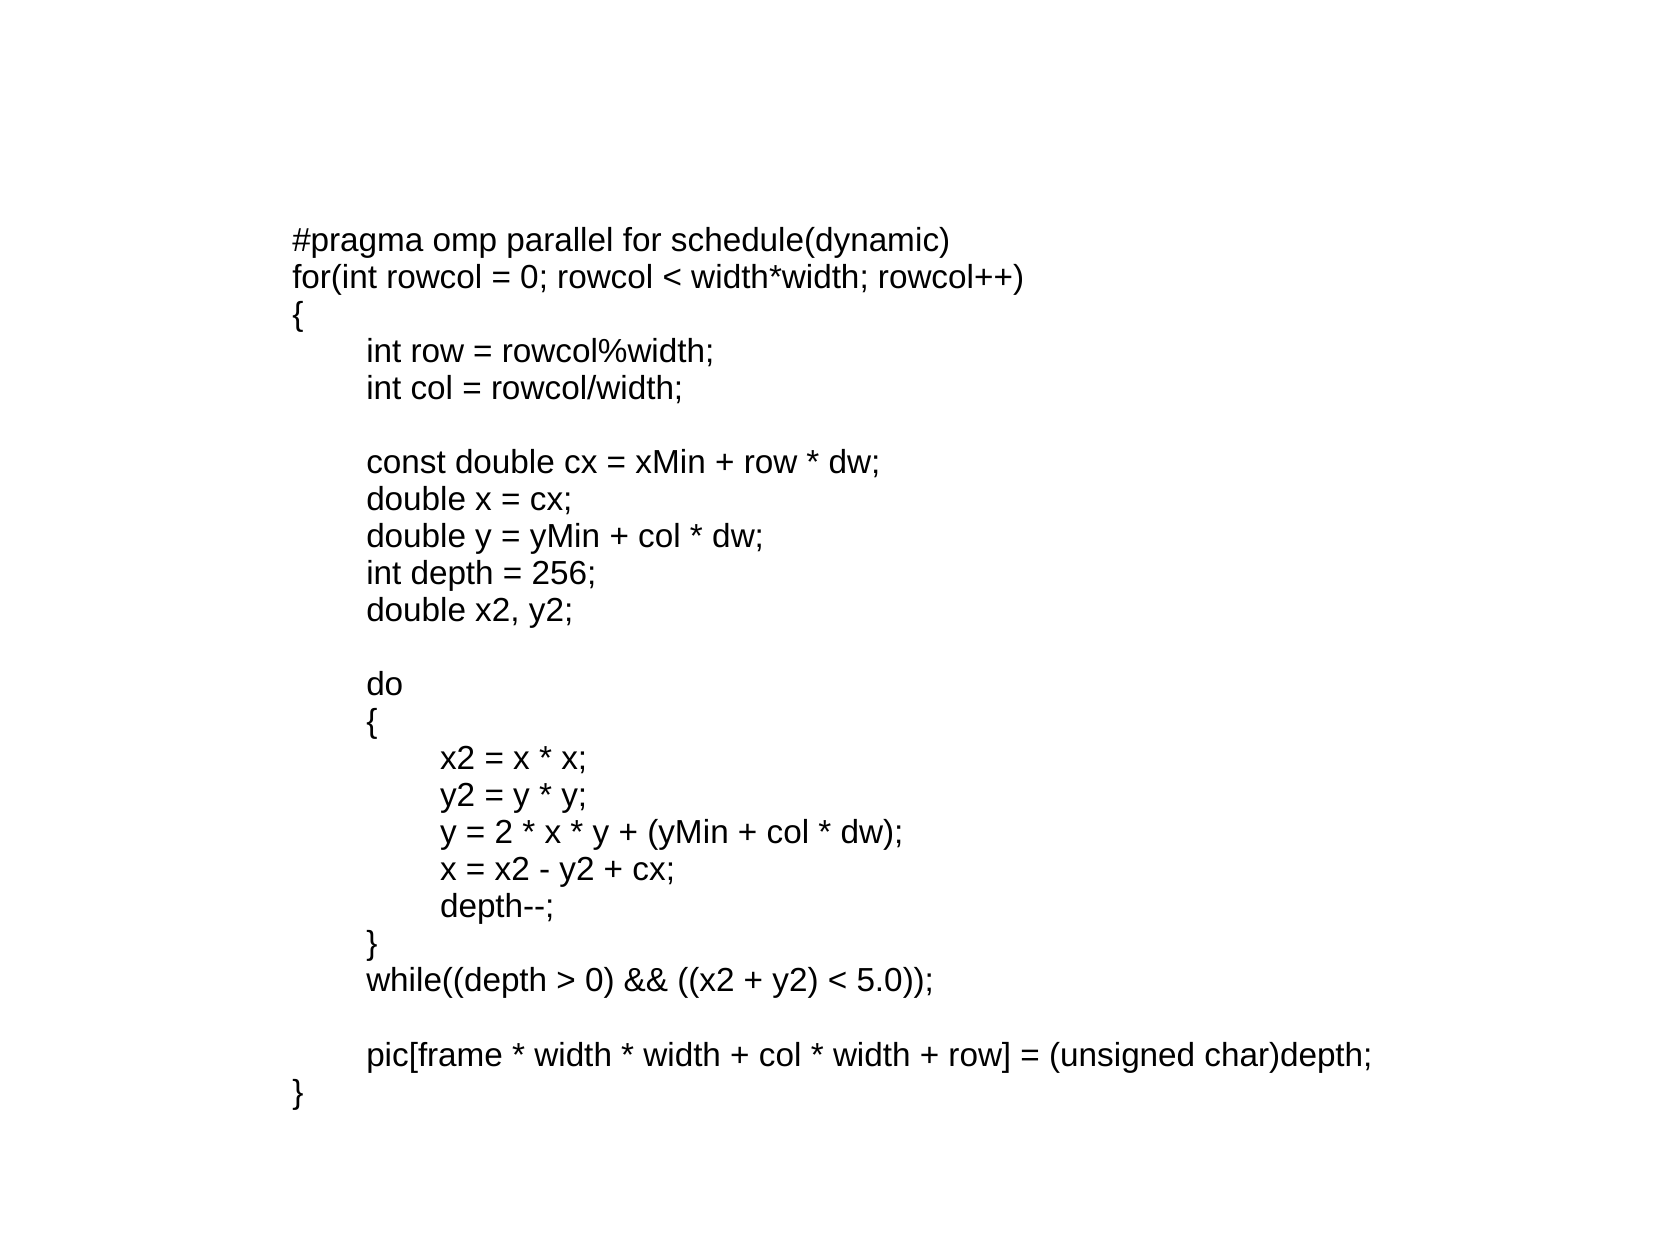

# #pragma omp parallel for schedule(dynamic)
			for(int rowcol = 0; rowcol < width*width; rowcol++)
			{
				int row = rowcol%width;
				int col = rowcol/width;
				const double cx = xMin + row * dw;
				double x = cx;
				double y = yMin + col * dw;
				int depth = 256;
				double x2, y2;
				do
				{
					x2 = x * x;
					y2 = y * y;
					y = 2 * x * y + (yMin + col * dw);
					x = x2 - y2 + cx;
					depth--;
				}
				while((depth > 0) && ((x2 + y2) < 5.0));
				pic[frame * width * width + col * width + row] = (unsigned char)depth;
			}